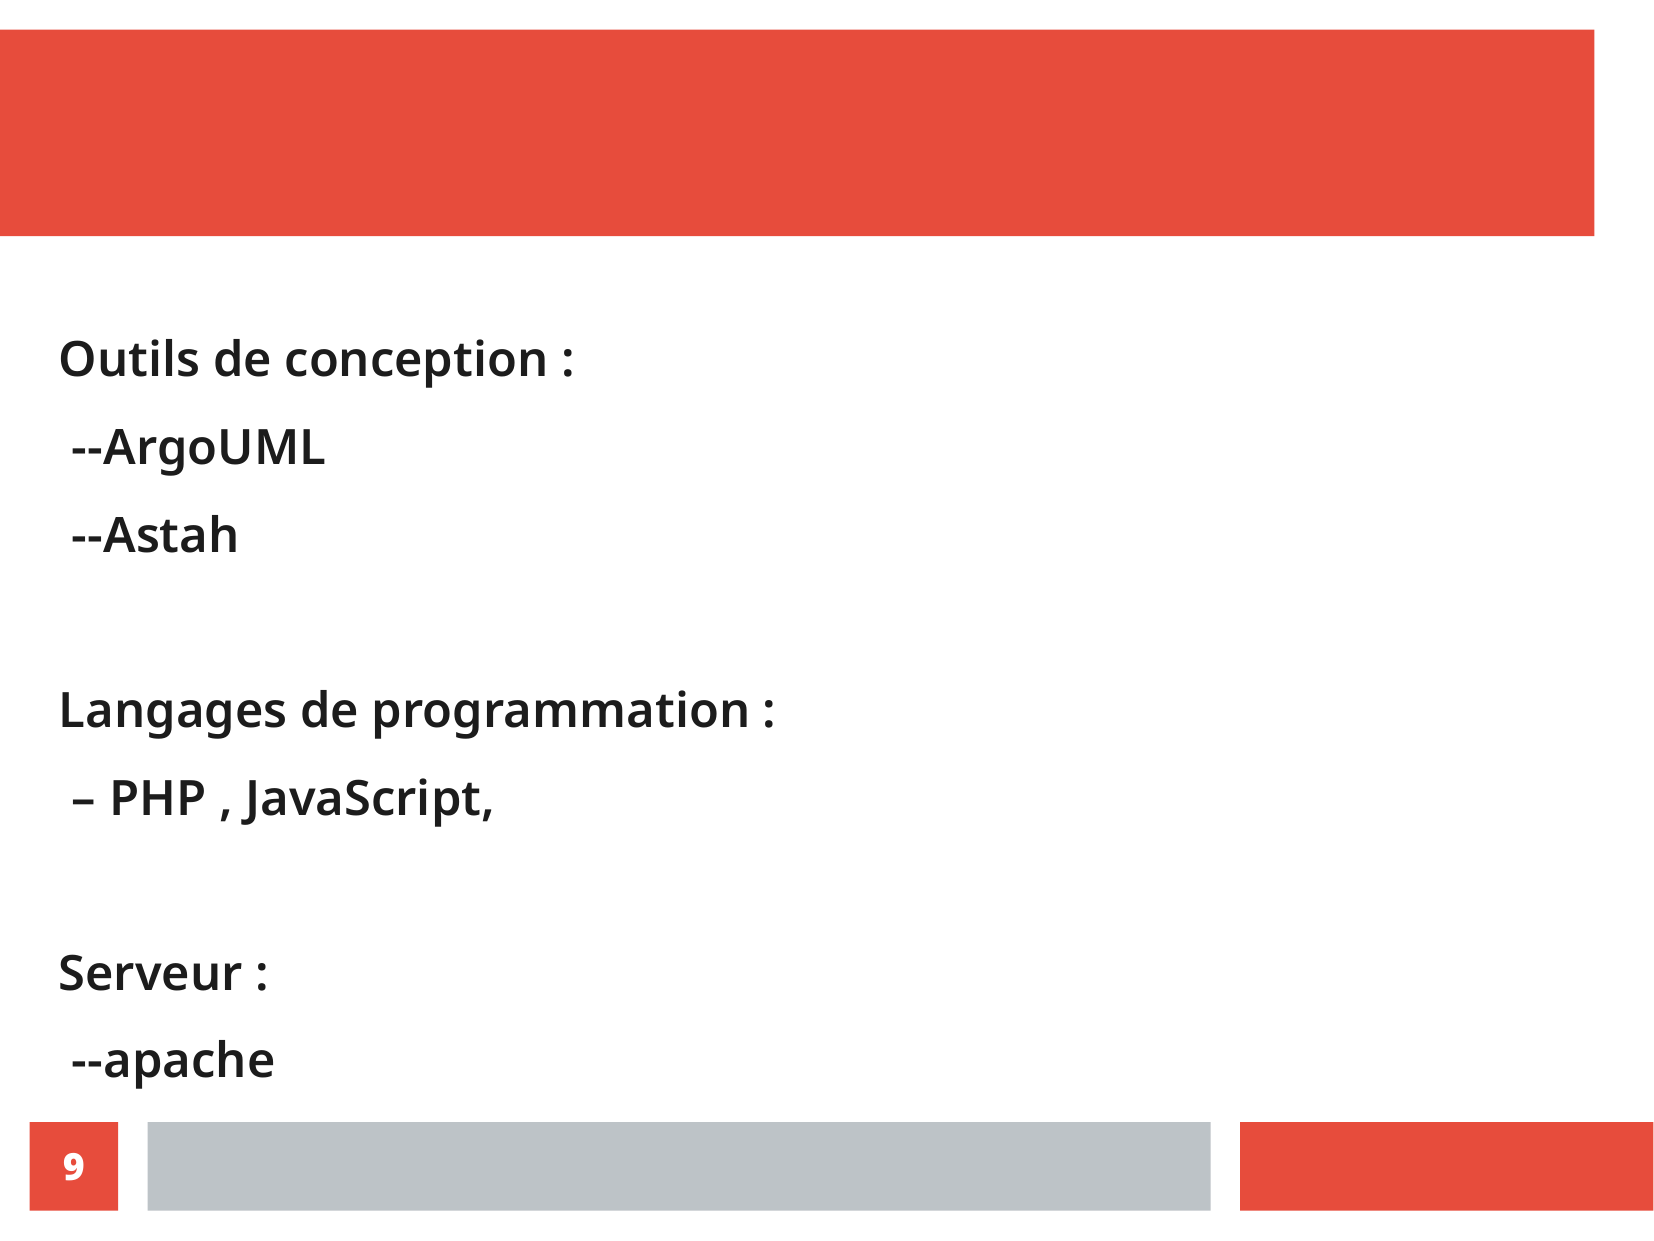

# Outils de conception :
 --ArgoUML
 --Astah
Langages de programmation :
 – PHP , JavaScript,
Serveur :
 --apache
9